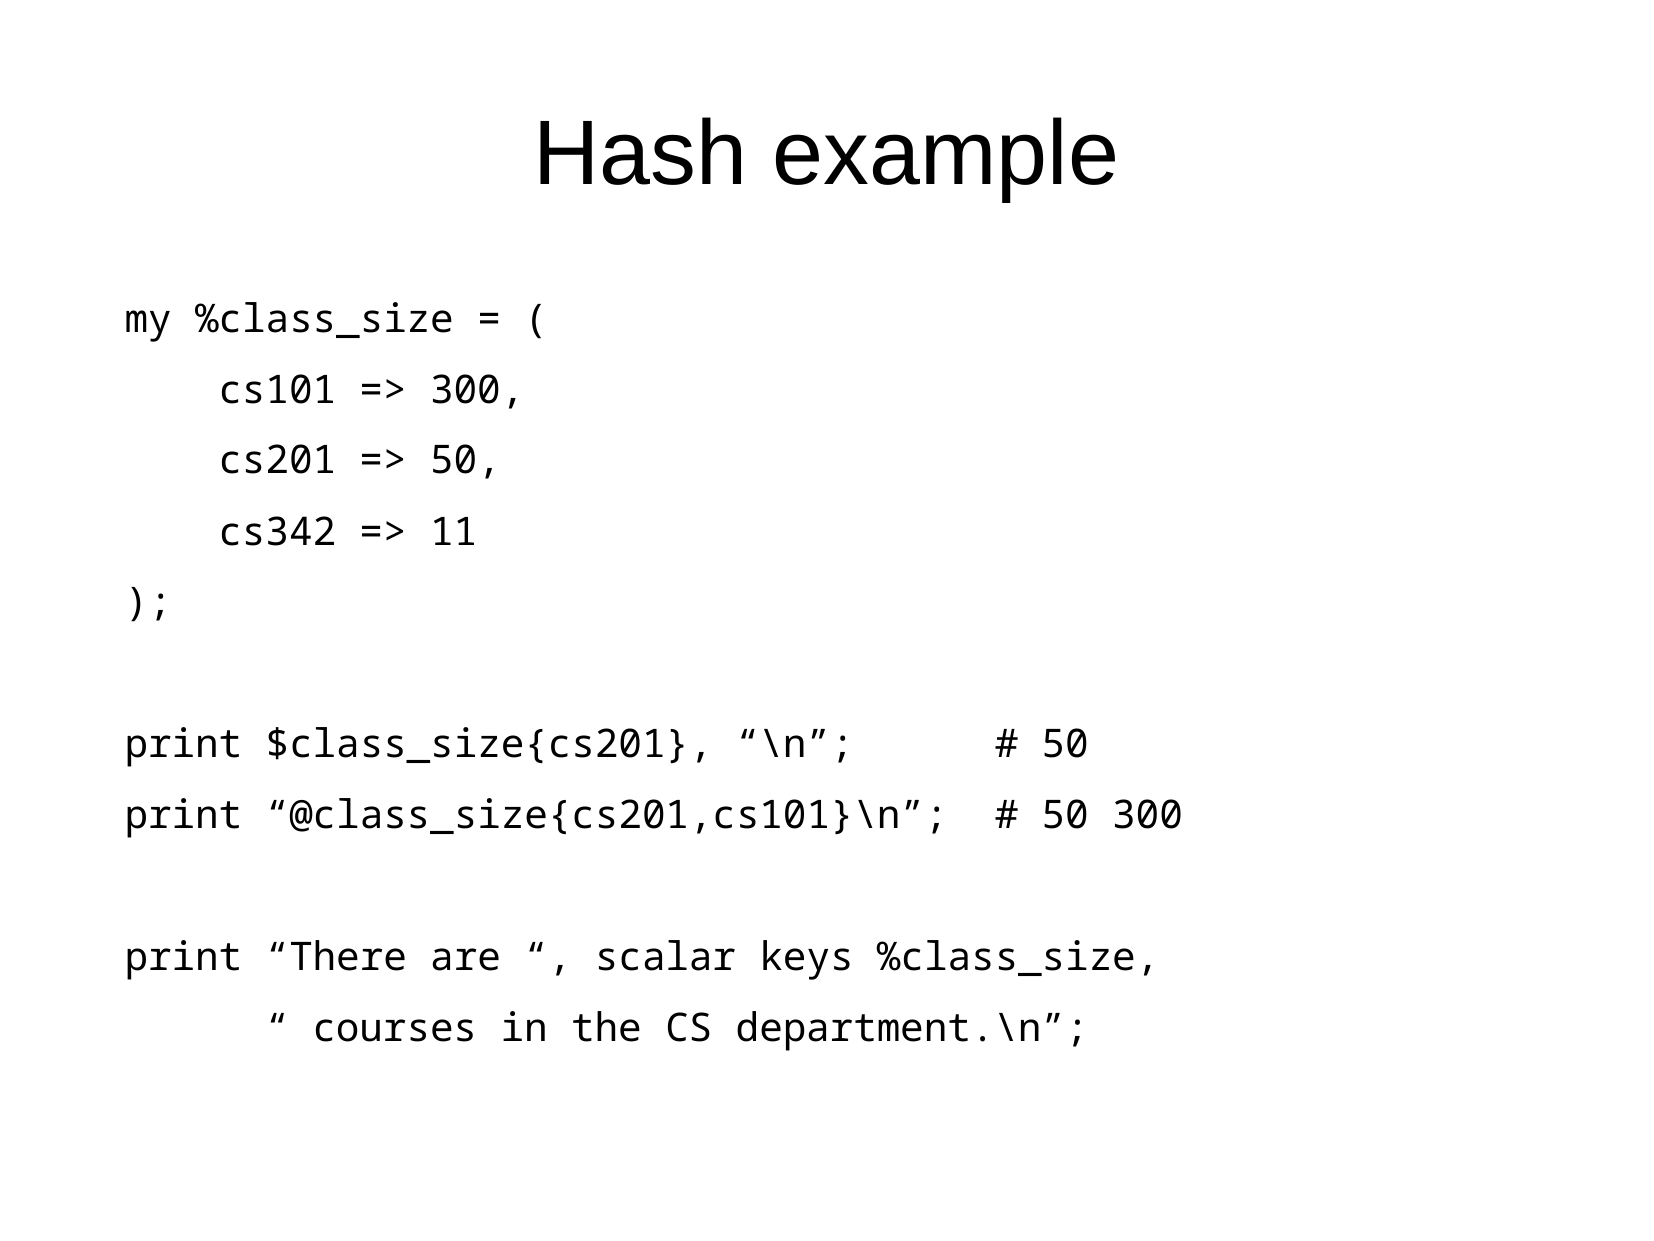

# Hash example
my %class_size = (
 cs101 => 300,
 cs201 => 50,
 cs342 => 11
);
print $class_size{cs201}, “\n”; # 50
print “@class_size{cs201,cs101}\n”; # 50 300
print “There are “, scalar keys %class_size,
 “ courses in the CS department.\n”;